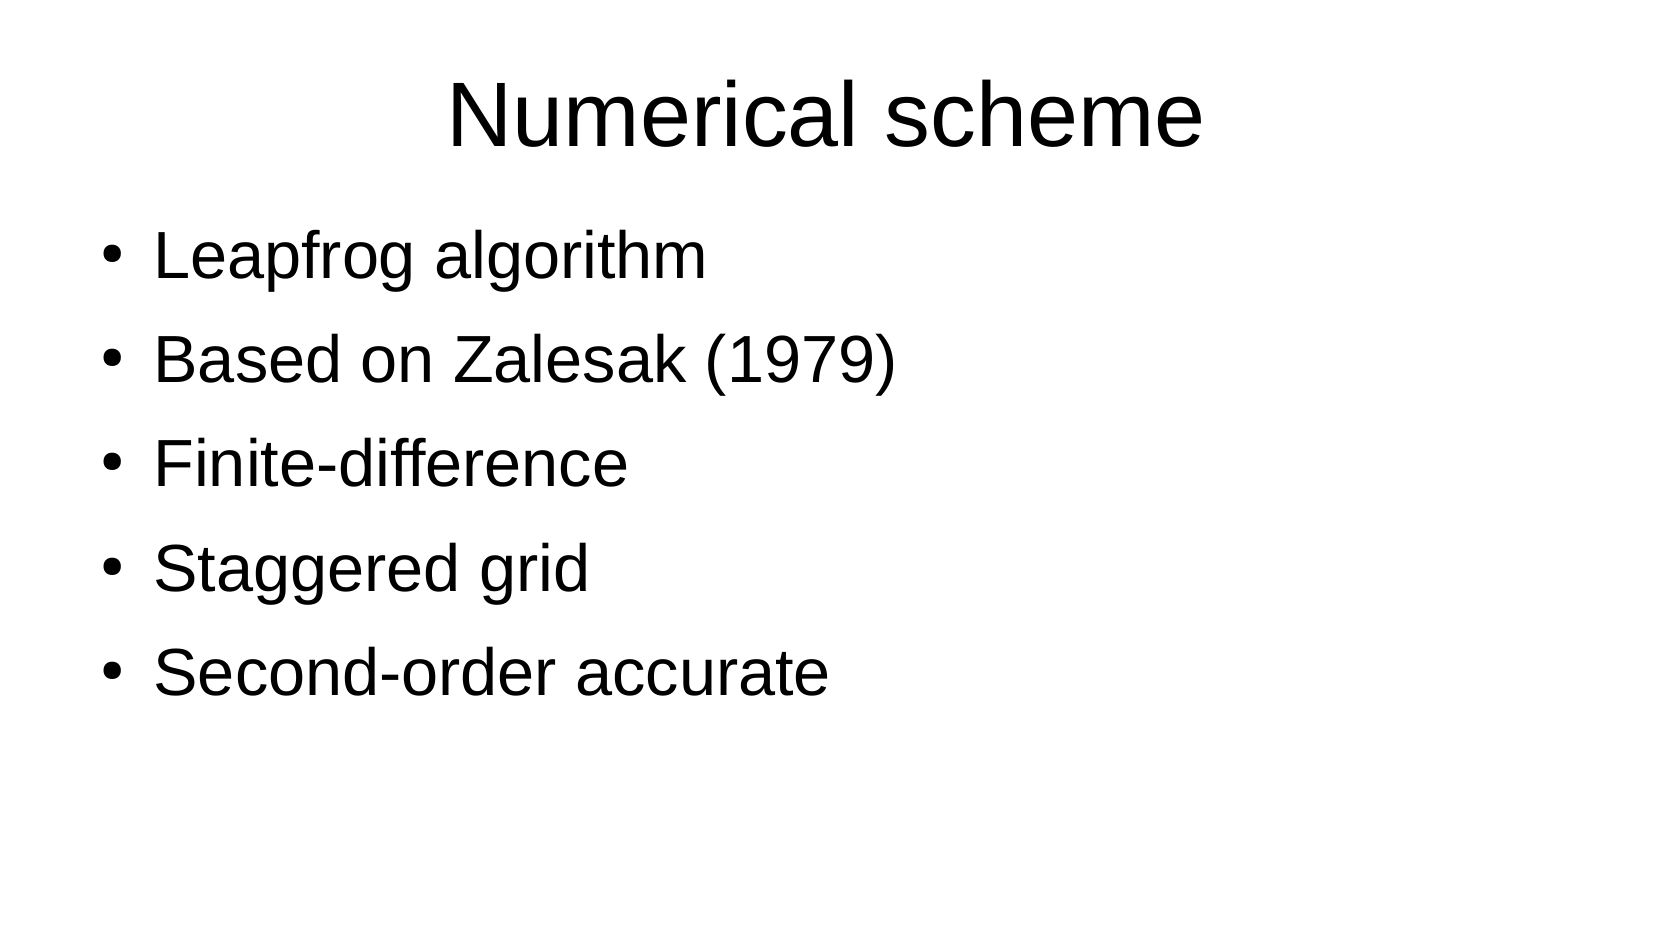

# Numerical scheme
Leapfrog algorithm
Based on Zalesak (1979)
Finite-difference
Staggered grid
Second-order accurate